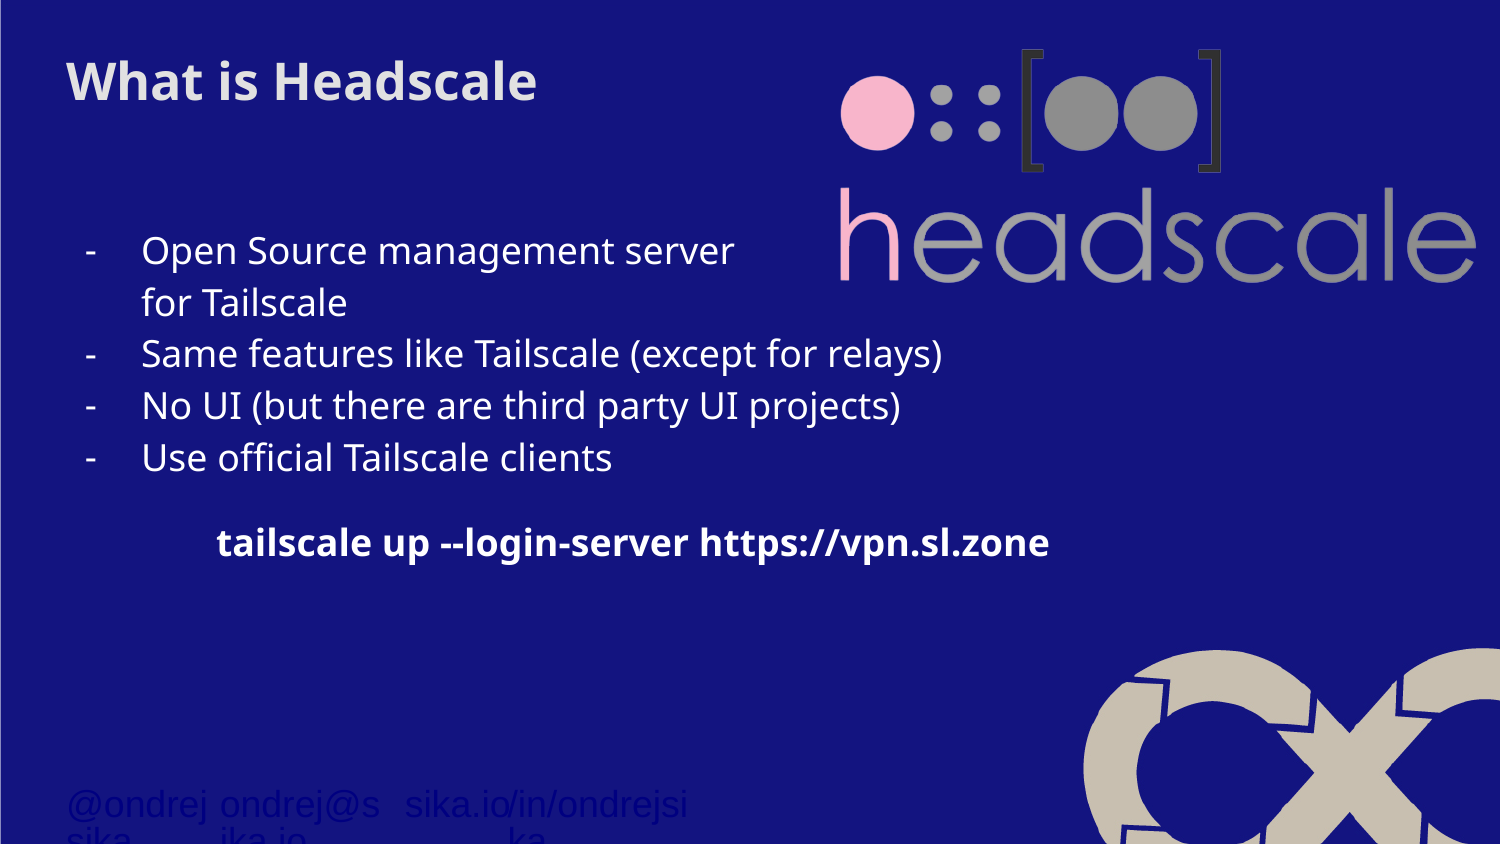

# What is Headscale
Open Source management server
for Tailscale
Same features like Tailscale (except for relays)
No UI (but there are third party UI projects)
Use official Tailscale clients
tailscale up --login-server https://vpn.sl.zone